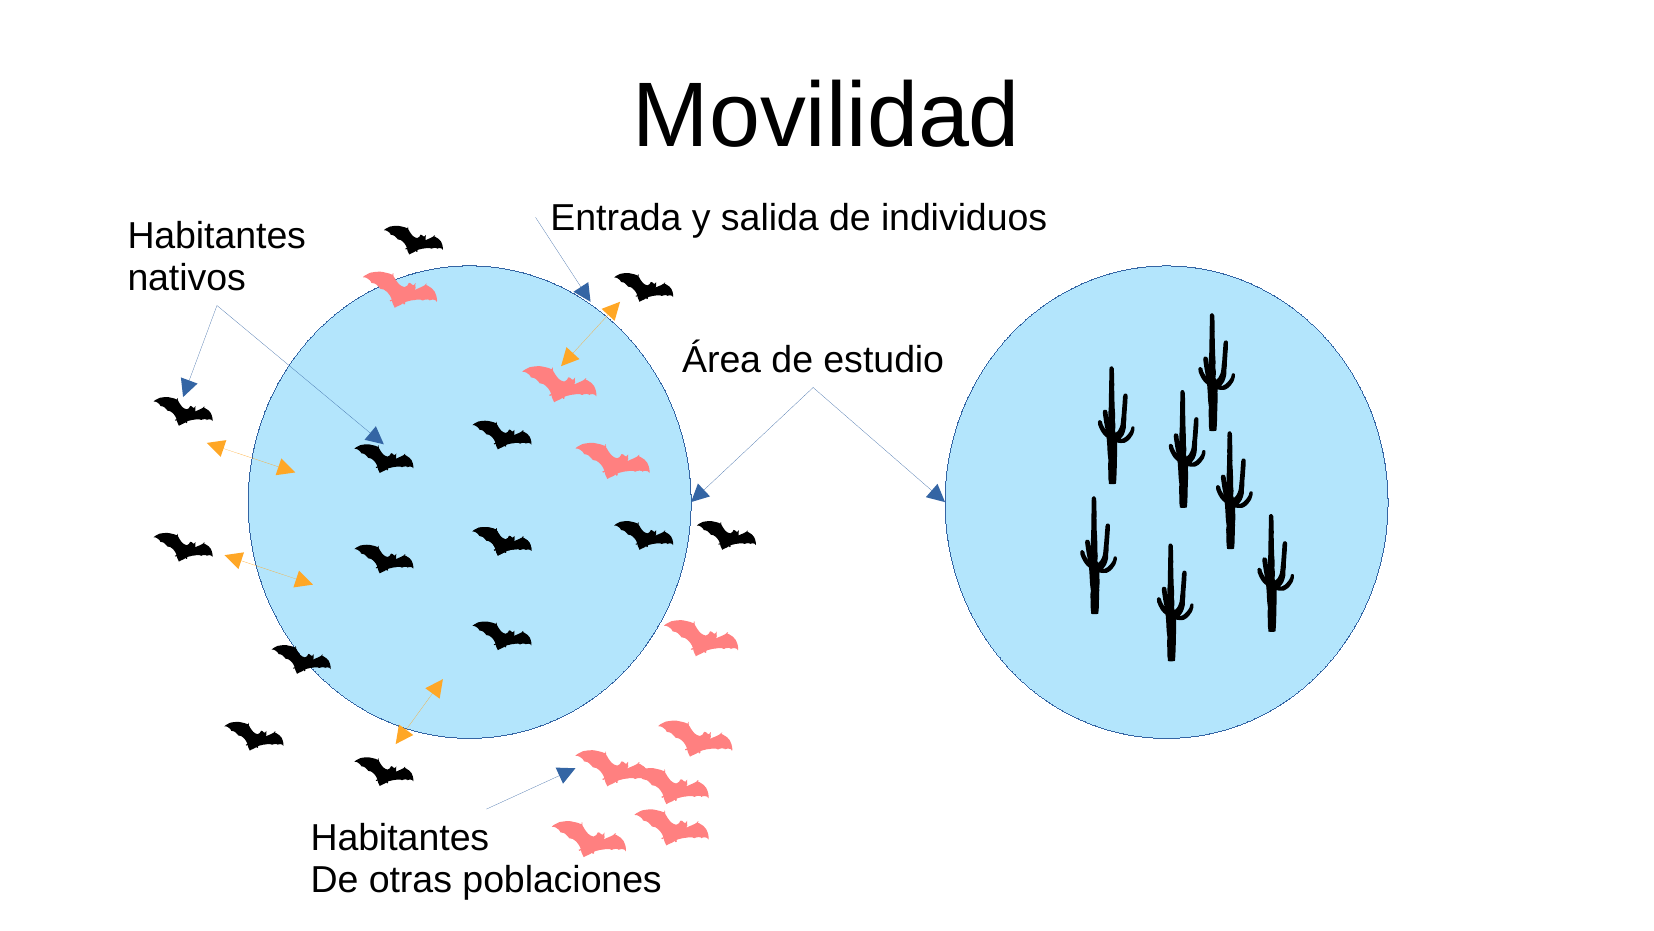

# Movilidad
Entrada y salida de individuos
Habitantes
nativos
Área de estudio
Habitantes
De otras poblaciones